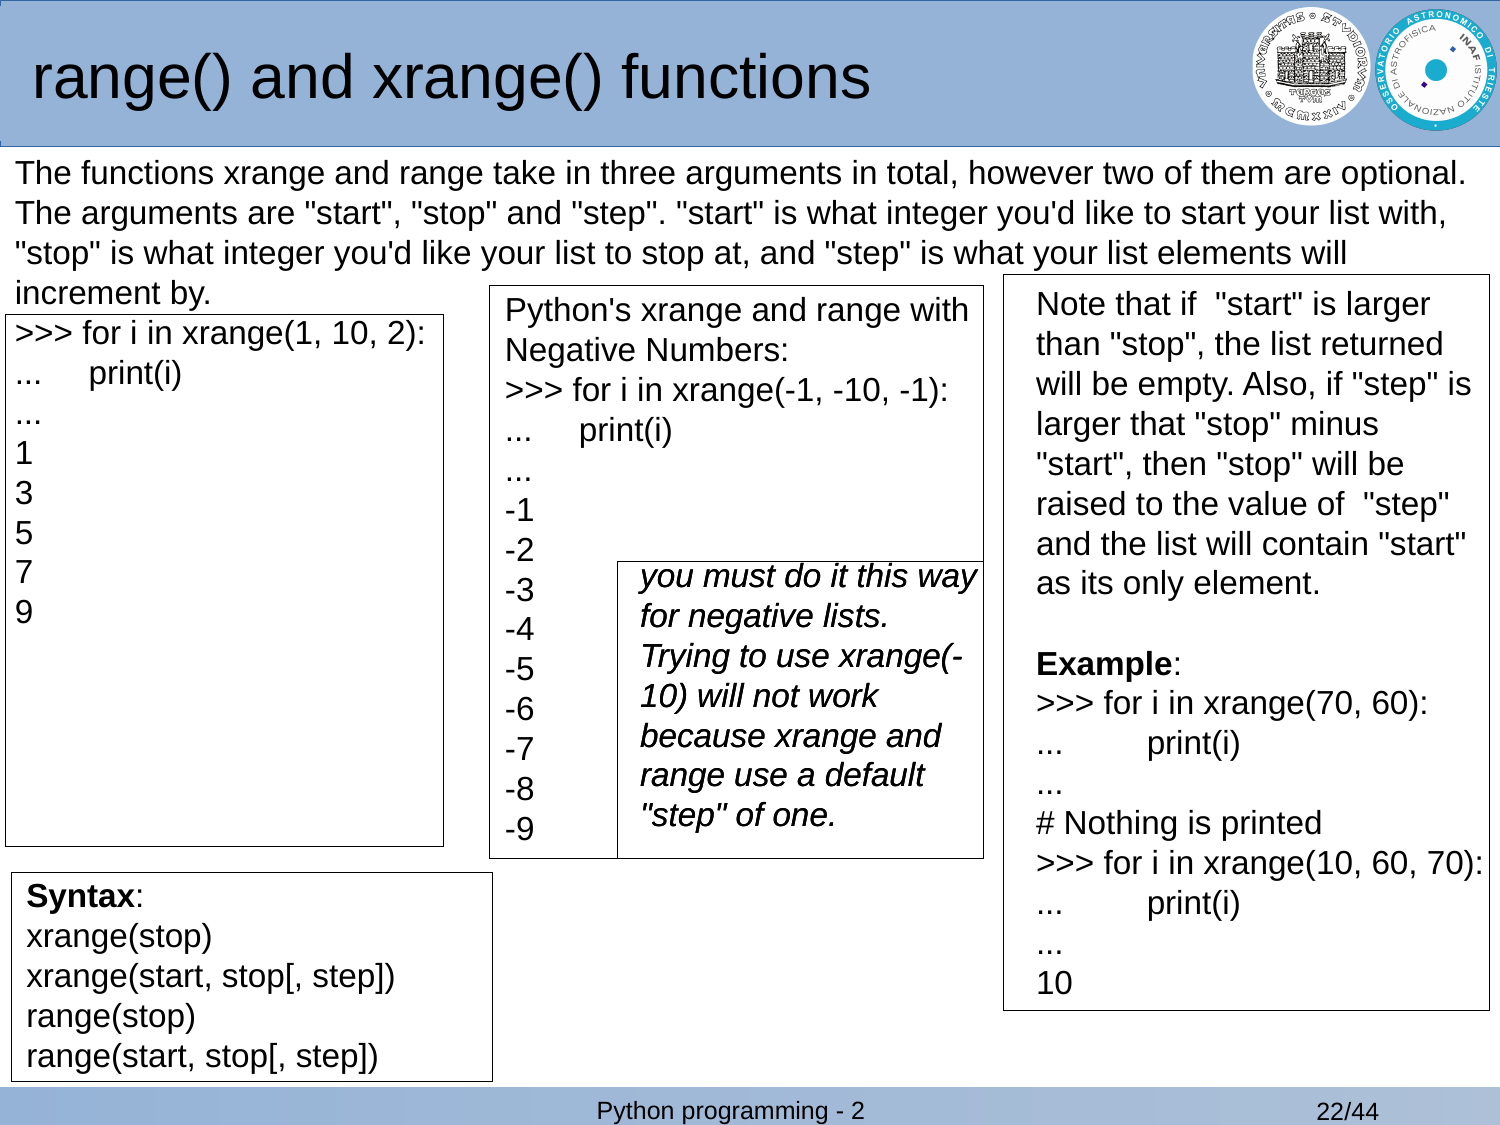

range() and xrange() functions
# The functions xrange and range take in three arguments in total, however two of them are optional. The arguments are "start", "stop" and "step". "start" is what integer you'd like to start your list with, "stop" is what integer you'd like your list to stop at, and "step" is what your list elements will increment by.
>>> for i in xrange(1, 10, 2):
... print(i)
...
1
3
5
7
9
Note that if "start" is larger than "stop", the list returned will be empty. Also, if "step" is larger that "stop" minus "start", then "stop" will be raised to the value of "step" and the list will contain "start" as its only element.
Example:
>>> for i in xrange(70, 60):
... print(i)
...
# Nothing is printed
>>> for i in xrange(10, 60, 70):
... print(i)
...
10
Python's xrange and range with Negative Numbers:
>>> for i in xrange(-1, -10, -1):
... print(i)
...
-1
-2
-3
-4
-5
-6
-7
-8
-9
you must do it this way for negative lists. Trying to use xrange(-10) will not work because xrange and range use a default "step" of one.
you must do it this way for negative lists. Trying to use xrange(-10) will not work because xrange and range use a default "step" of one.
Syntax:
xrange(stop)
xrange(start, stop[, step])
range(stop)
range(start, stop[, step])